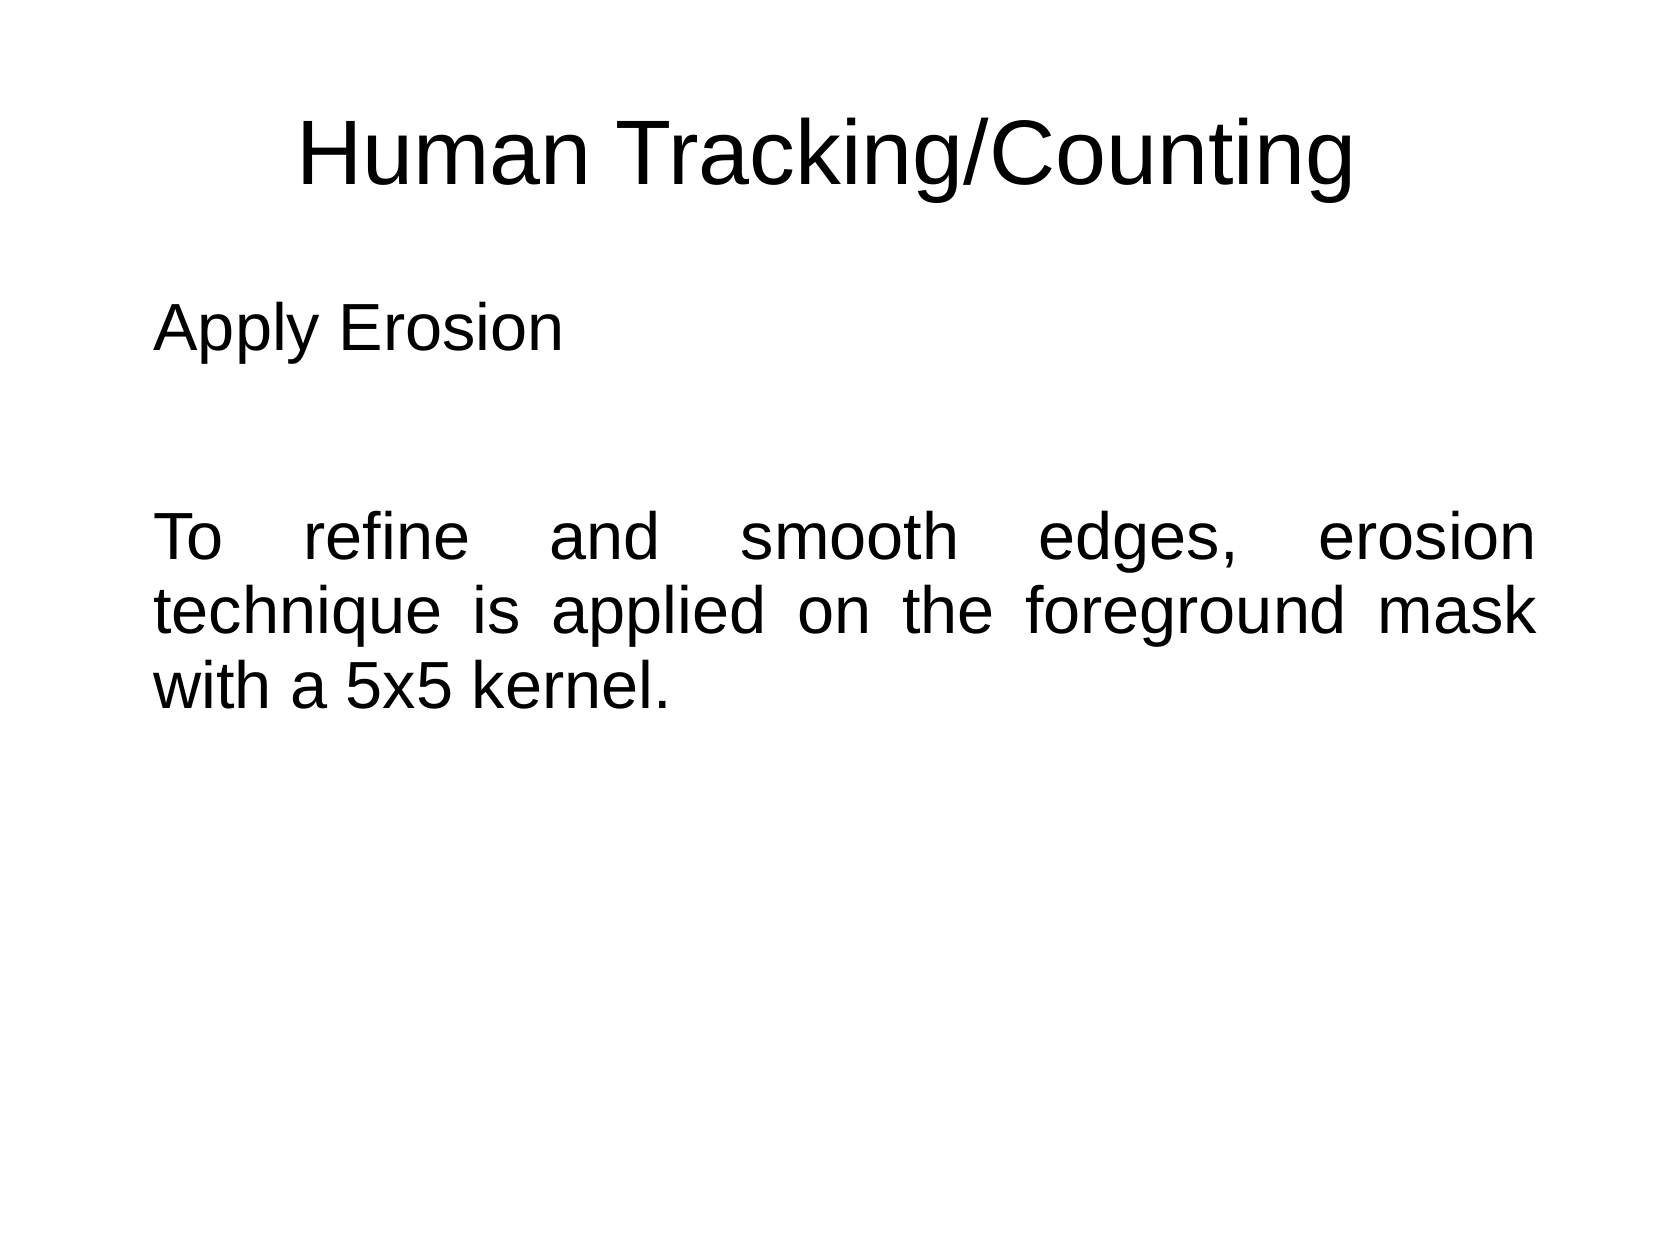

# Human Tracking/Counting
Apply Erosion
To refine and smooth edges, erosion technique is applied on the foreground mask with a 5x5 kernel.